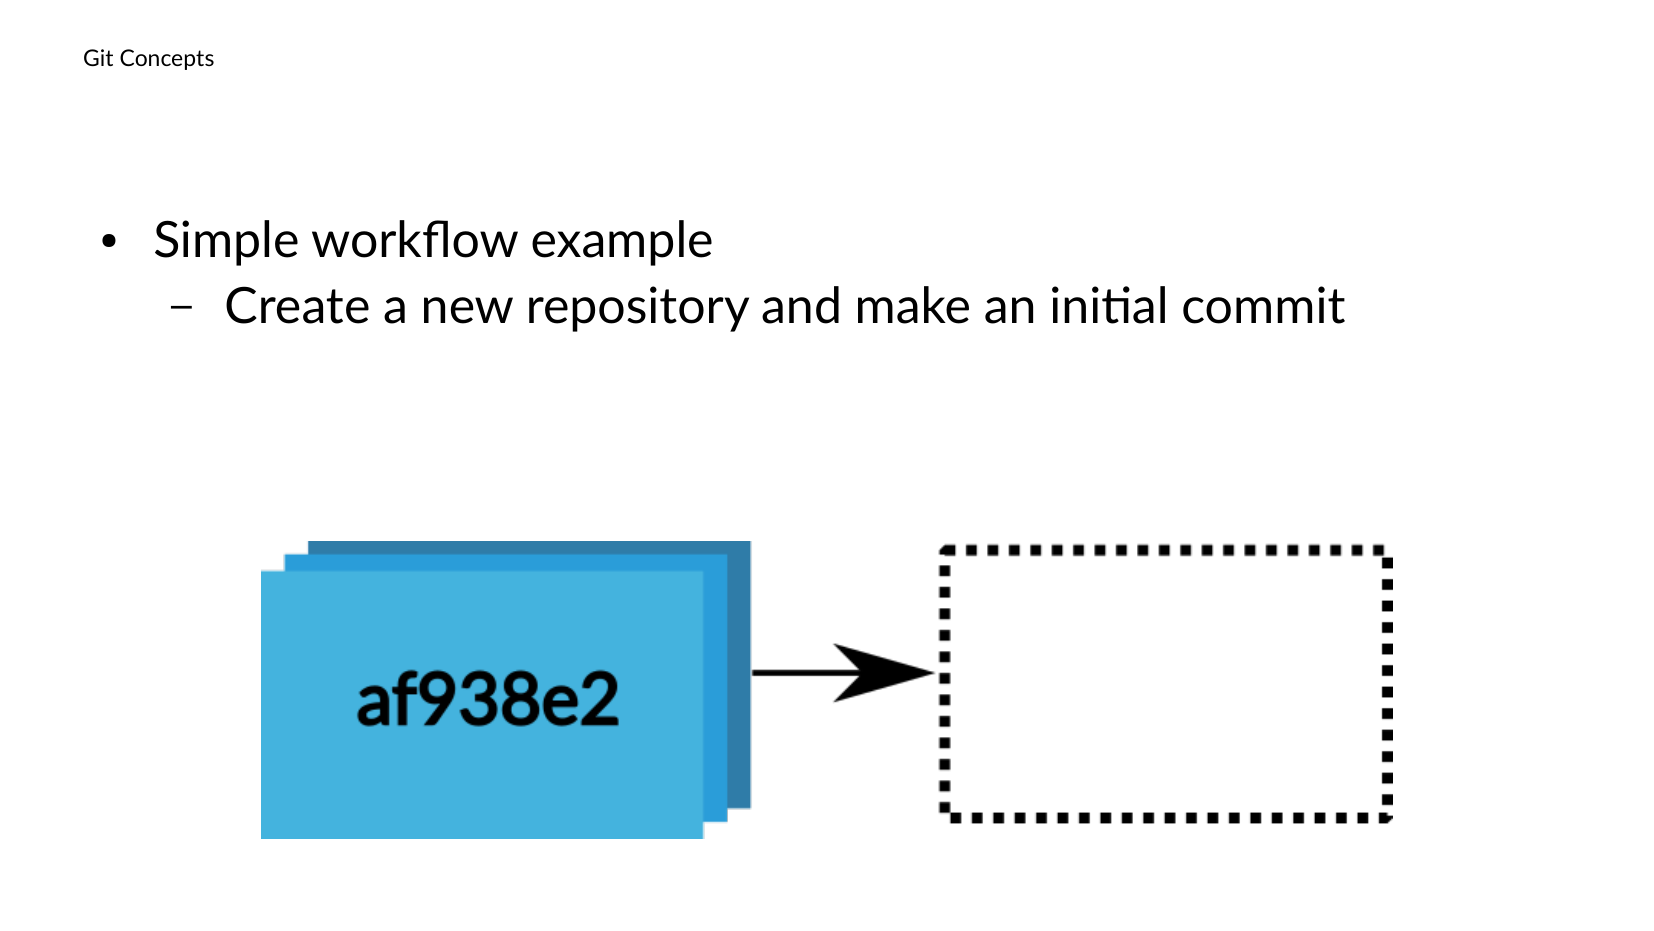

# Git Concepts
Simple workflow example
Create a new repository and make an initial commit